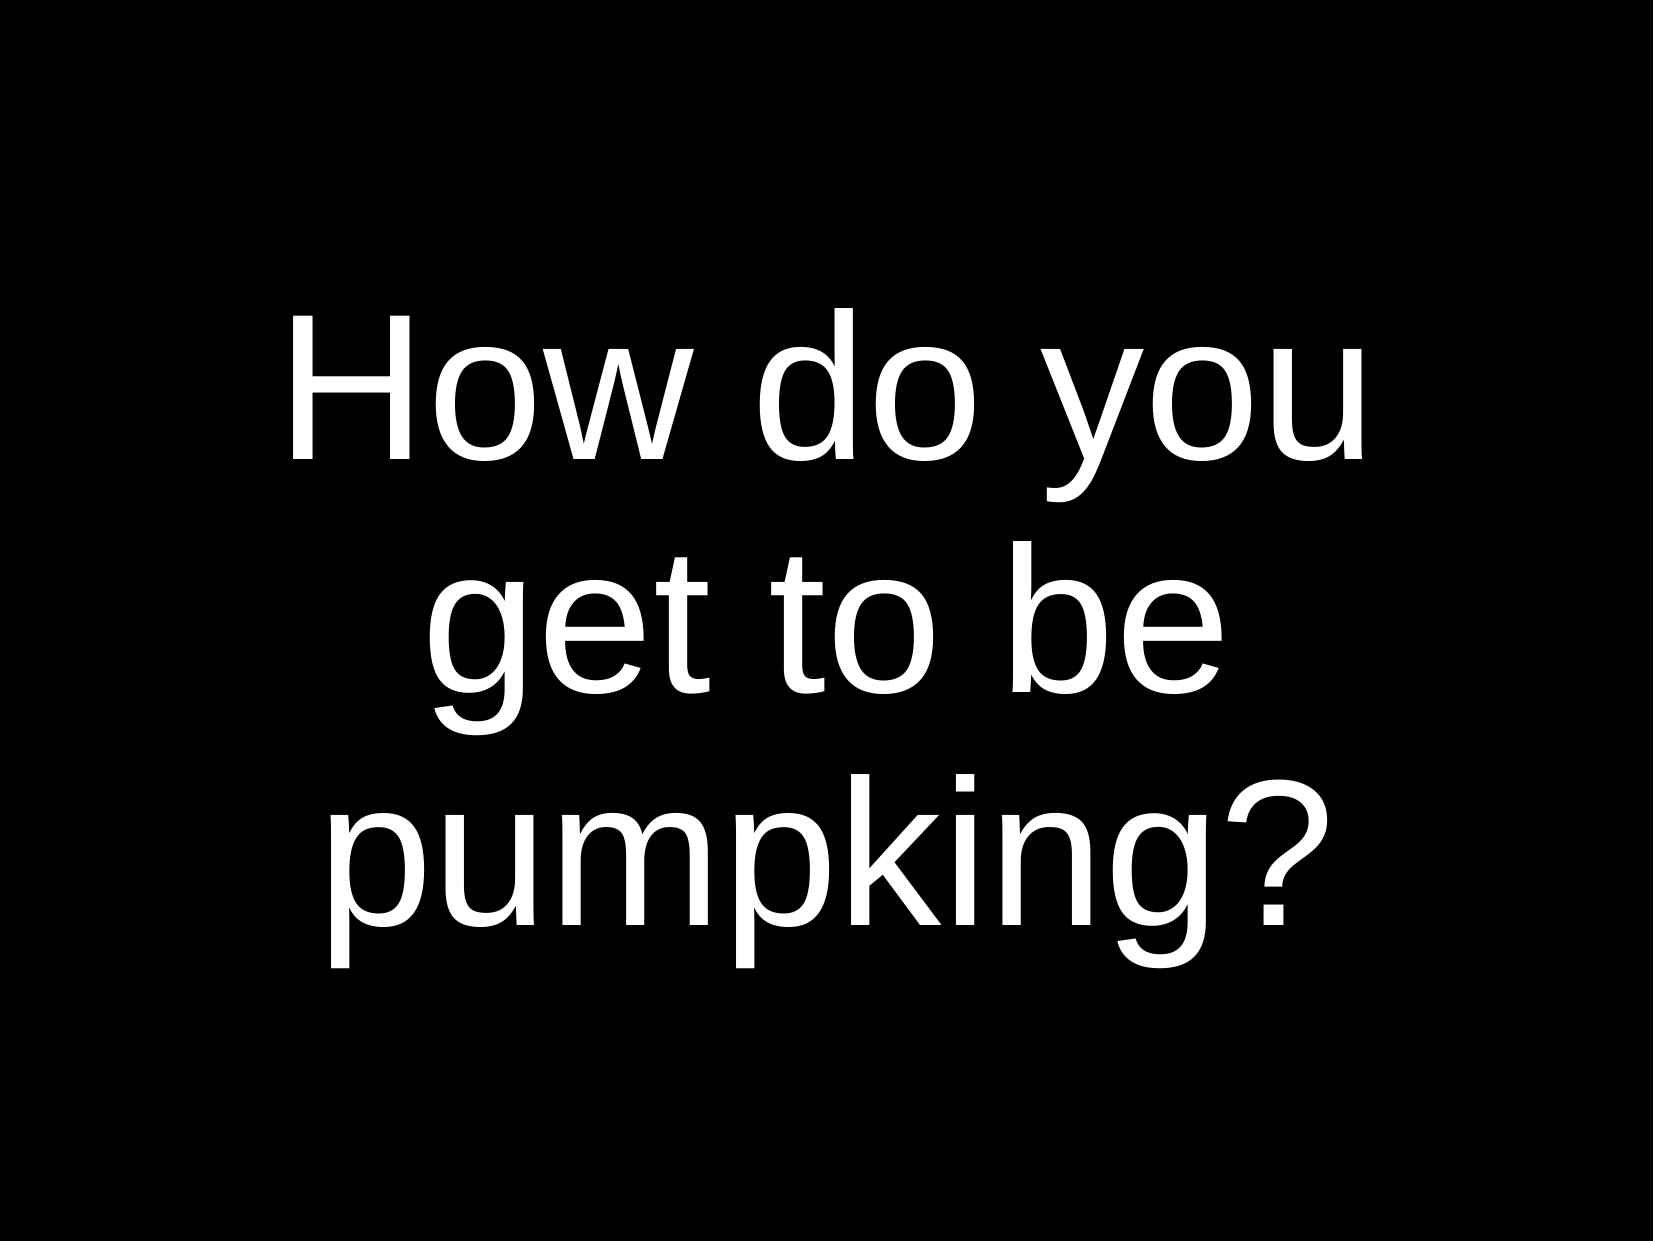

# How do you get to be pumpking?